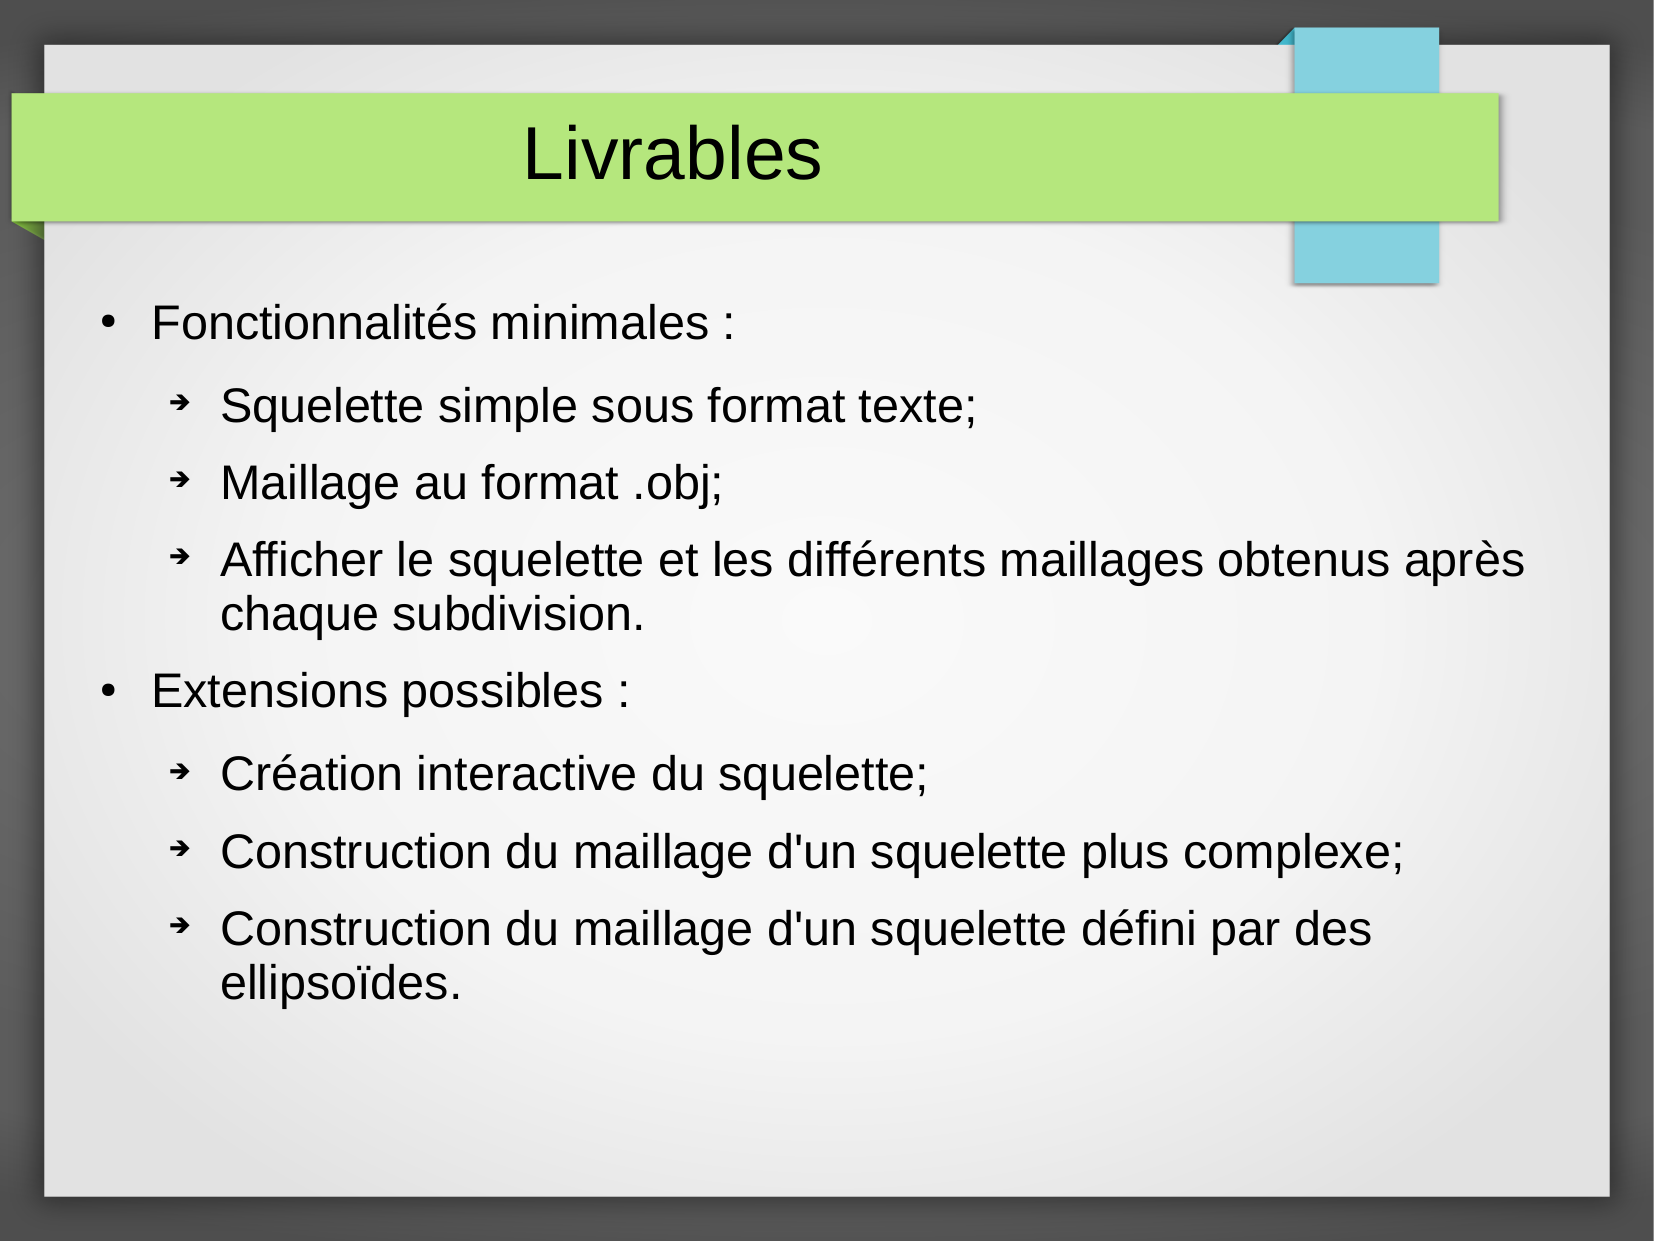

# Livrables
Fonctionnalités minimales :
Squelette simple sous format texte;
Maillage au format .obj;
Afficher le squelette et les différents maillages obtenus après chaque subdivision.
Extensions possibles :
Création interactive du squelette;
Construction du maillage d'un squelette plus complexe;
Construction du maillage d'un squelette défini par des ellipsoïdes.